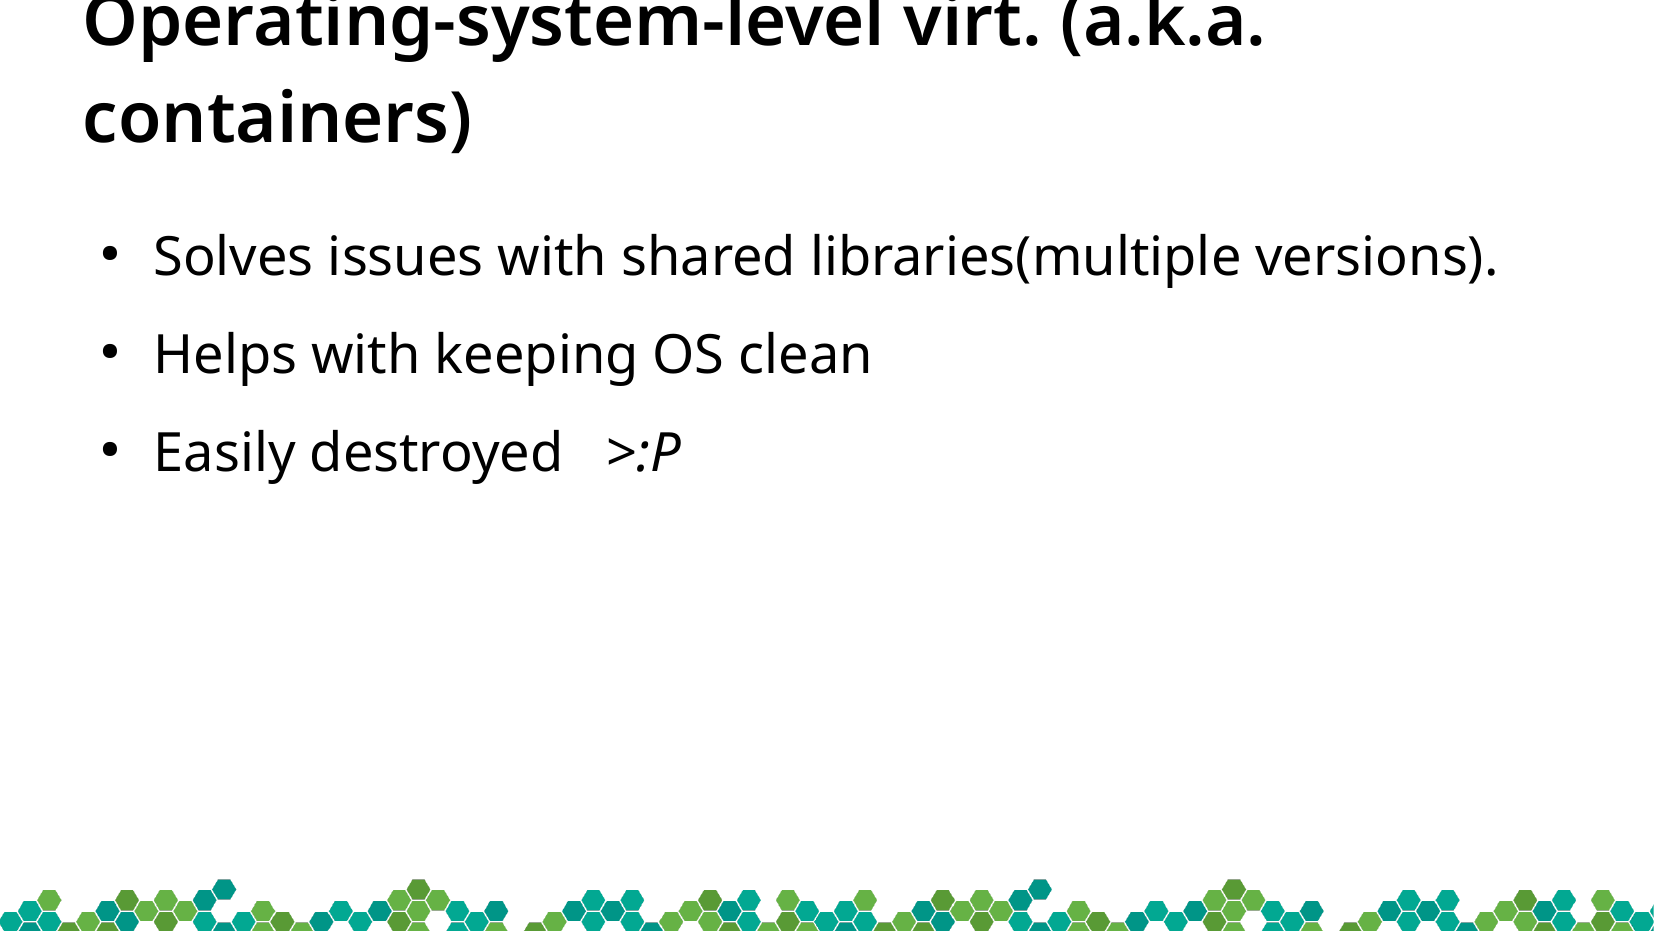

# Operating-system-level virt. (a.k.a. containers)
Solves issues with shared libraries(multiple versions).
Helps with keeping OS clean
Easily destroyed >:P